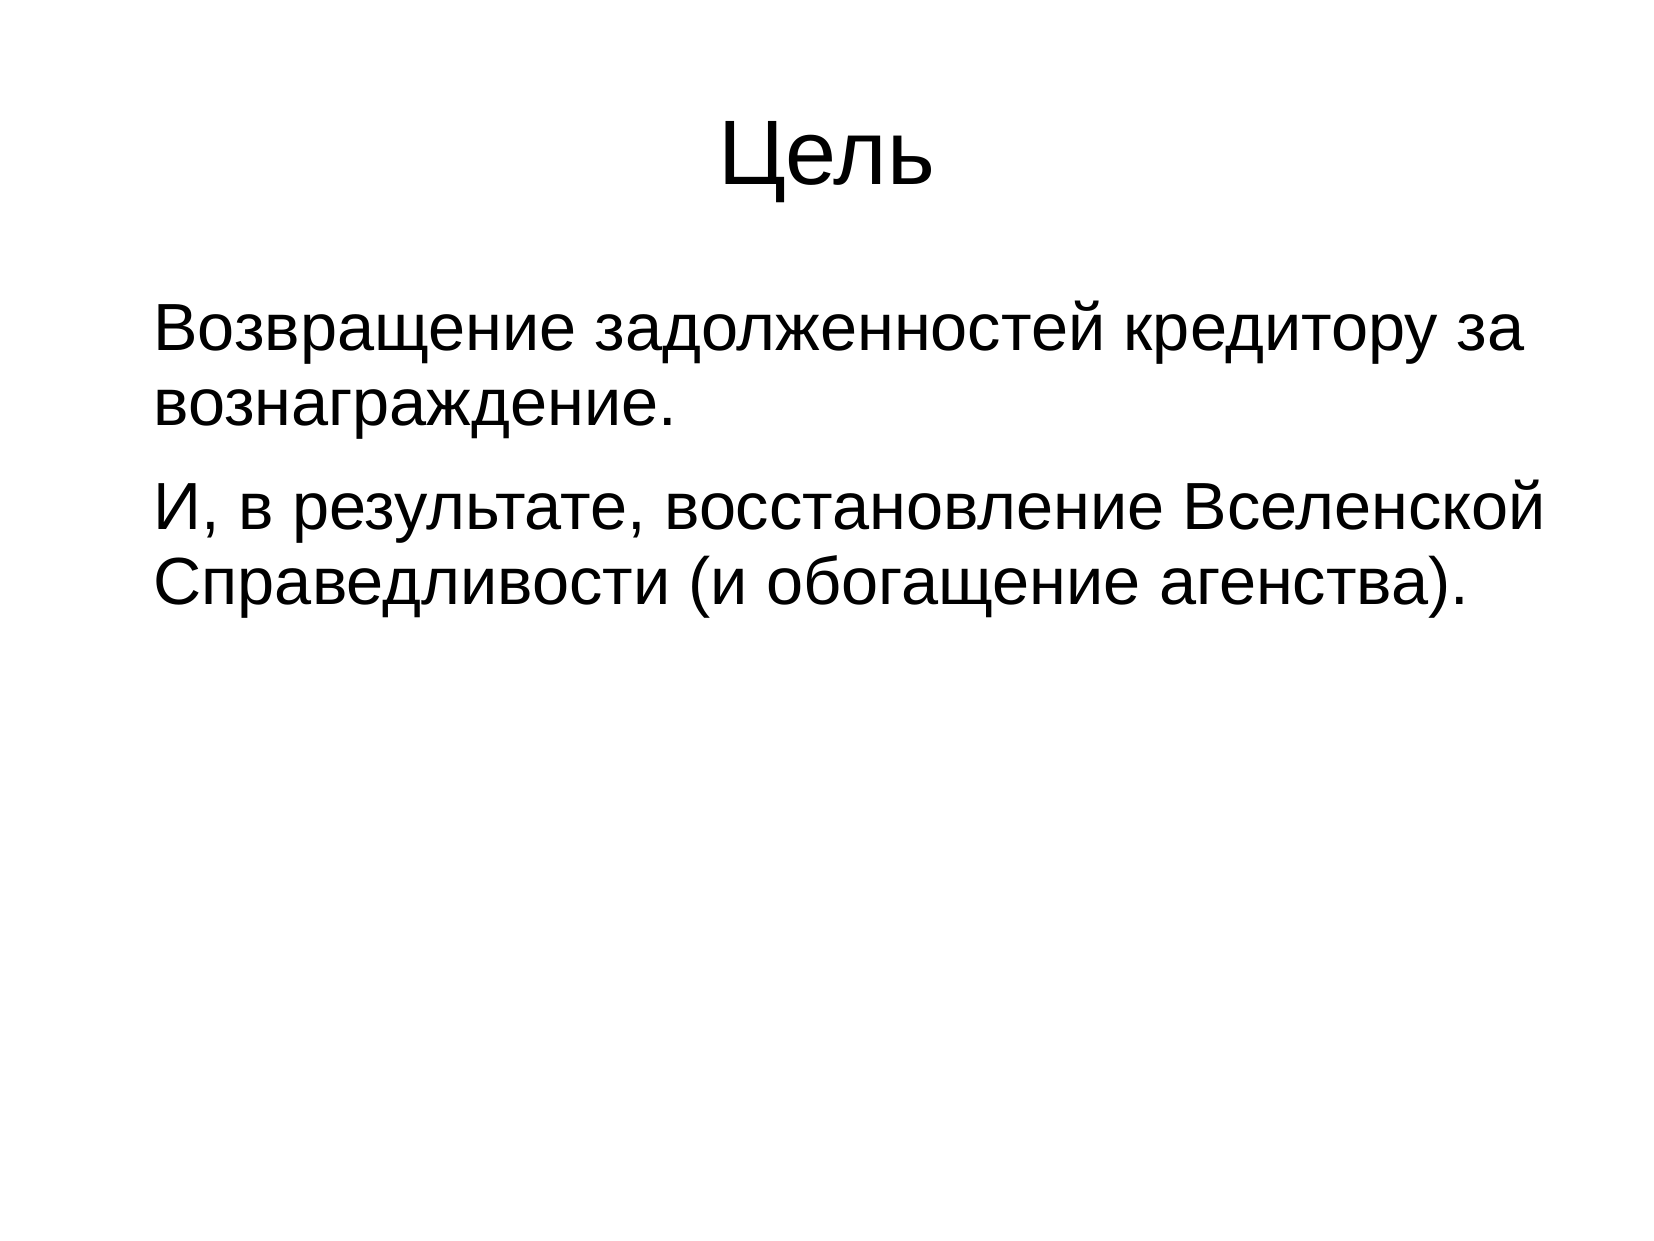

# Цель
Возвращение задолженностей кредитору за вознаграждение.
И, в результате, восстановление Вселенской Справедливости (и обогащение агенства).